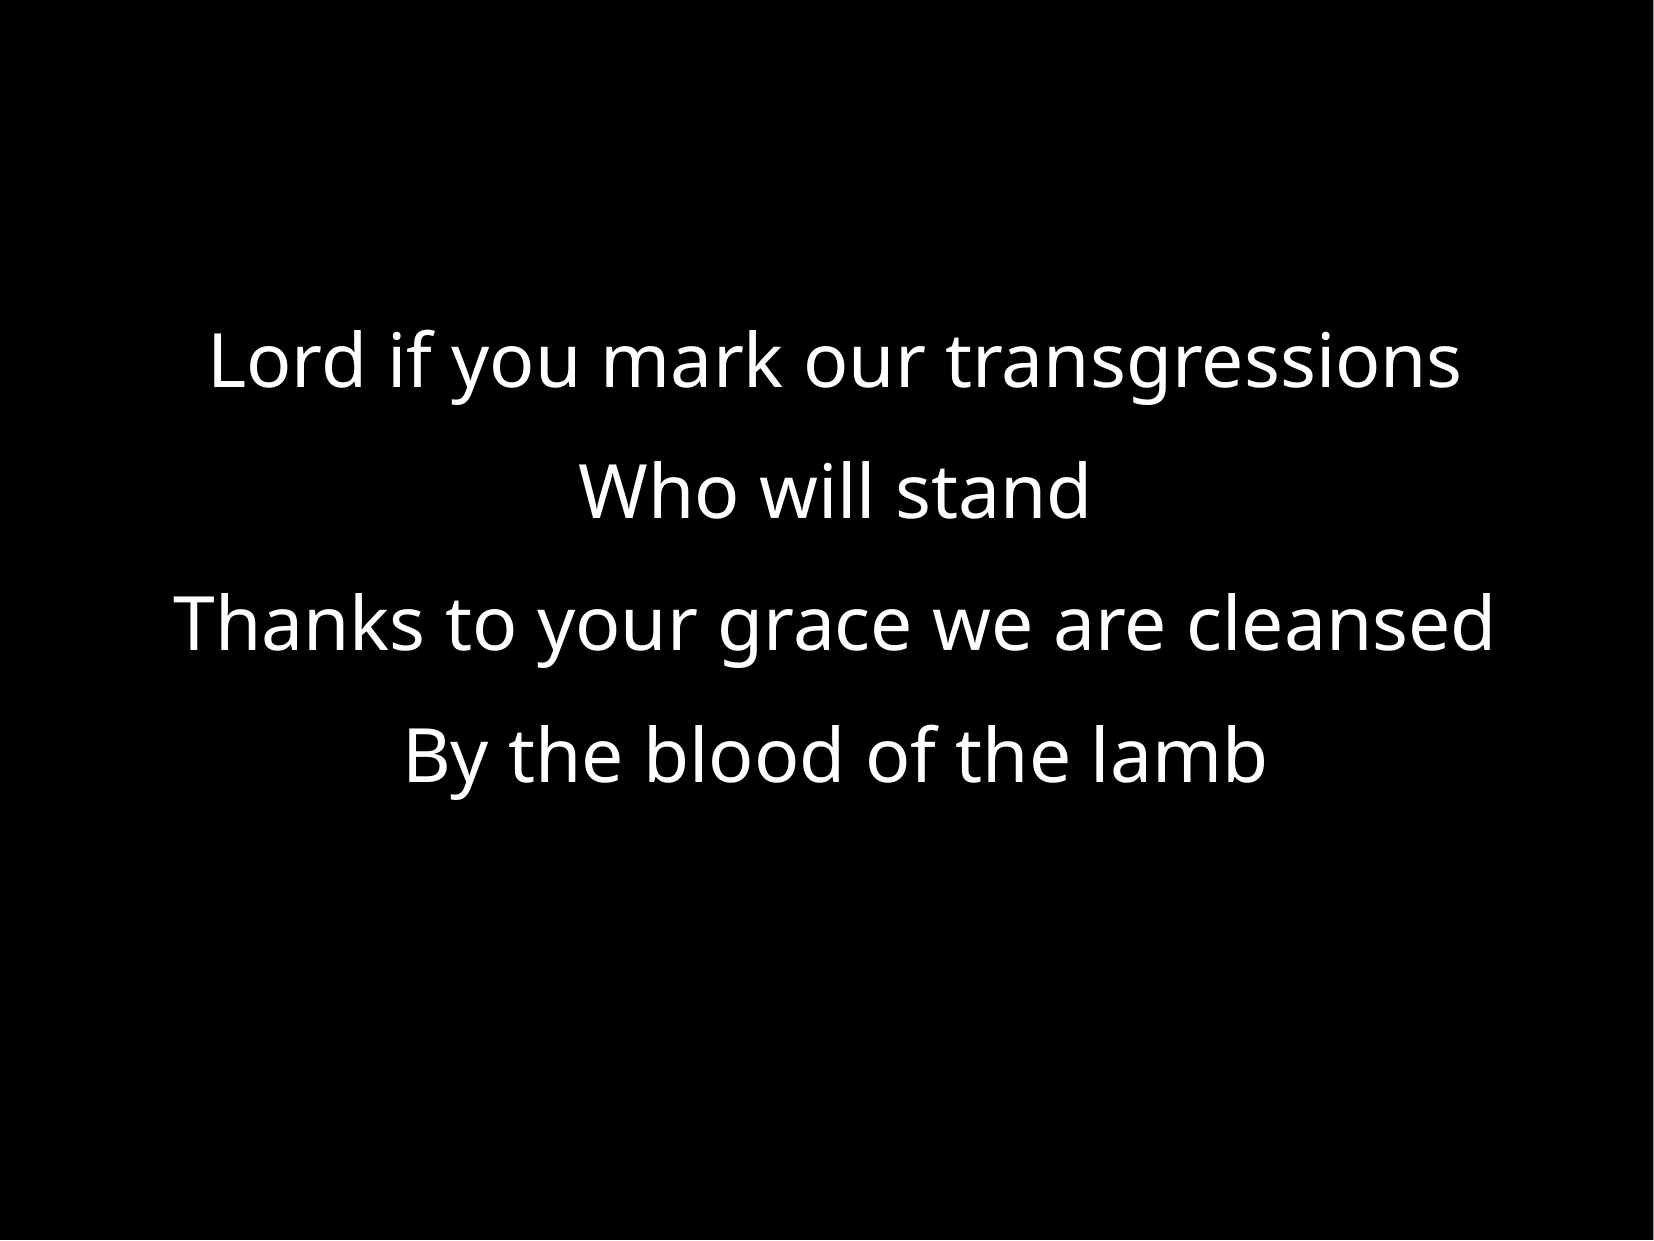

#
Lord if you mark our transgressions
Who will stand
Thanks to your grace we are cleansed
By the blood of the lamb